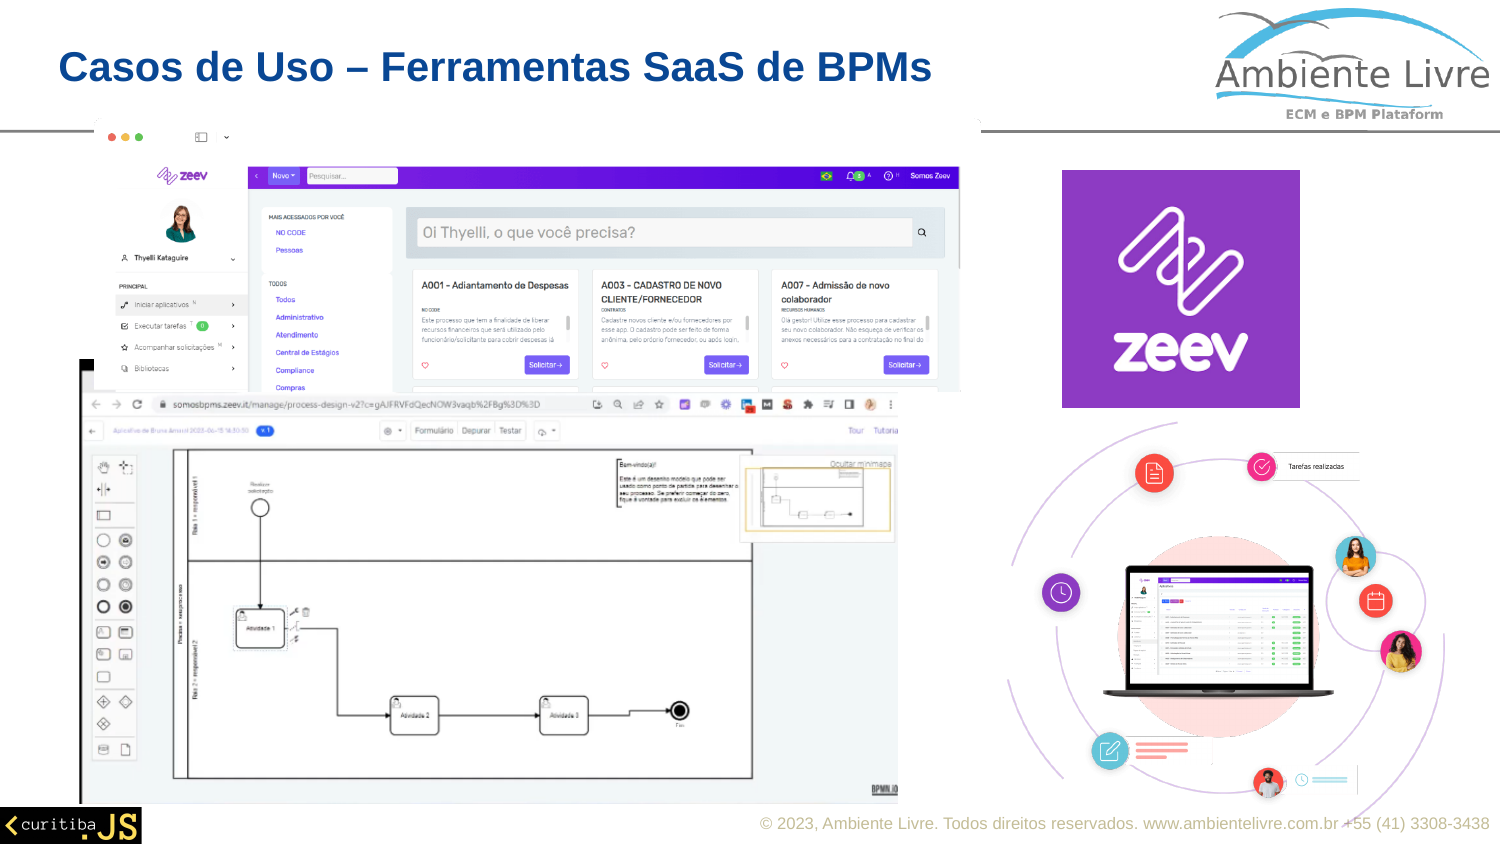

# Casos de Uso – Ferramentas SaaS de BPMs